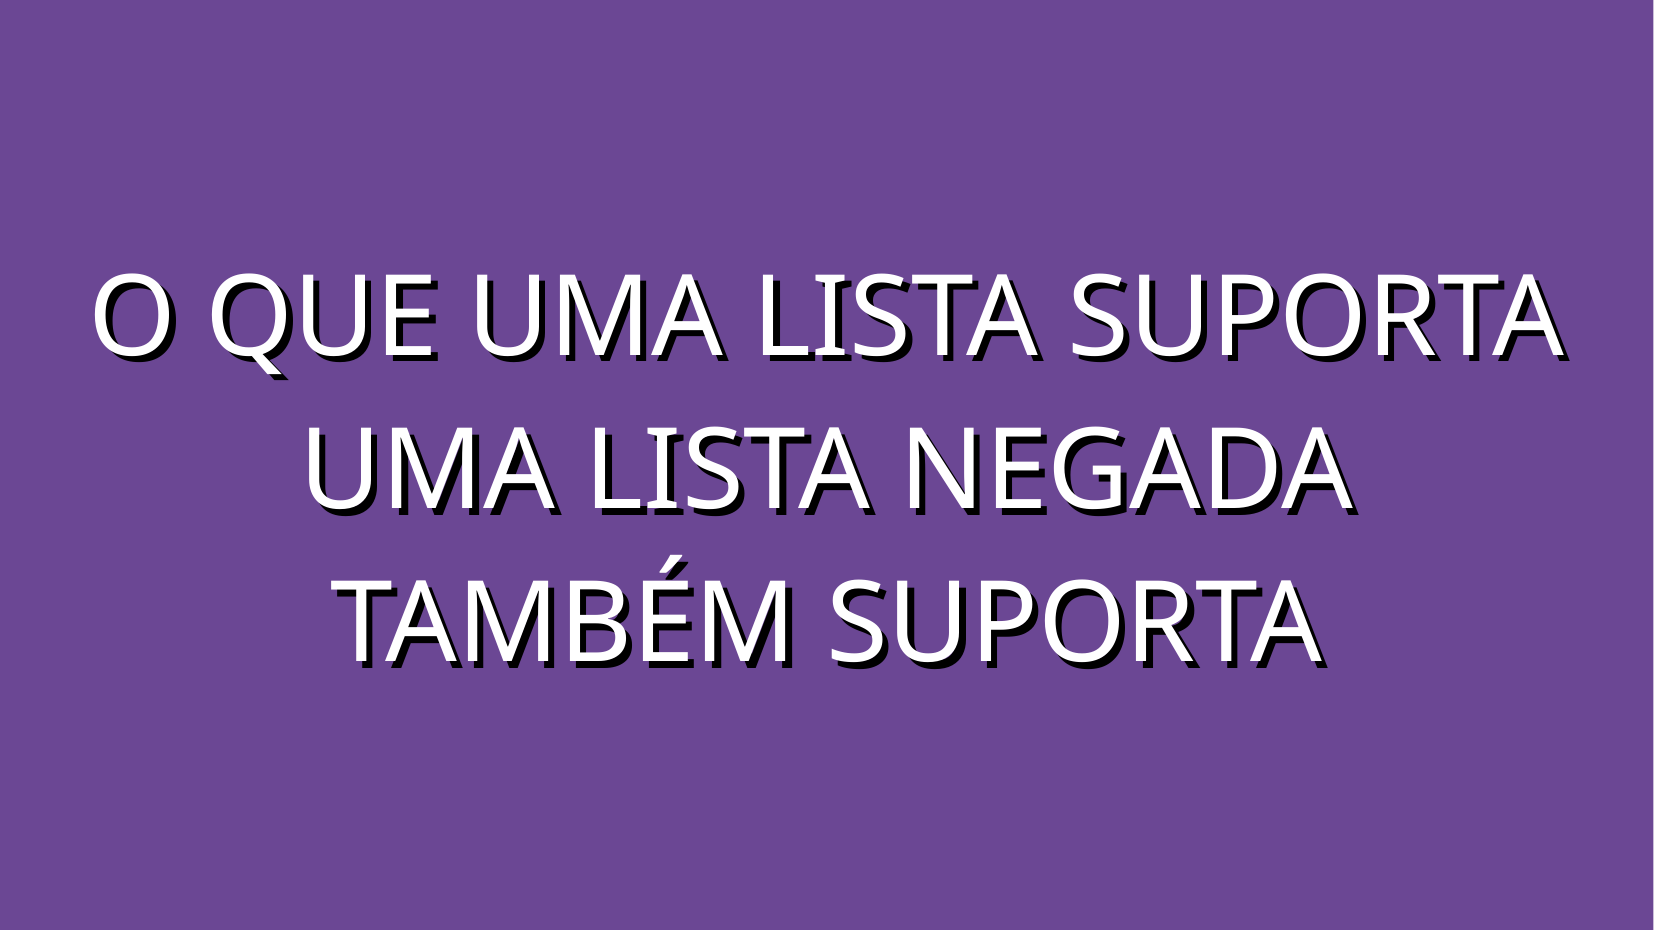

# O QUE UMA LISTA SUPORTA UMA LISTA NEGADA TAMBÉM SUPORTA